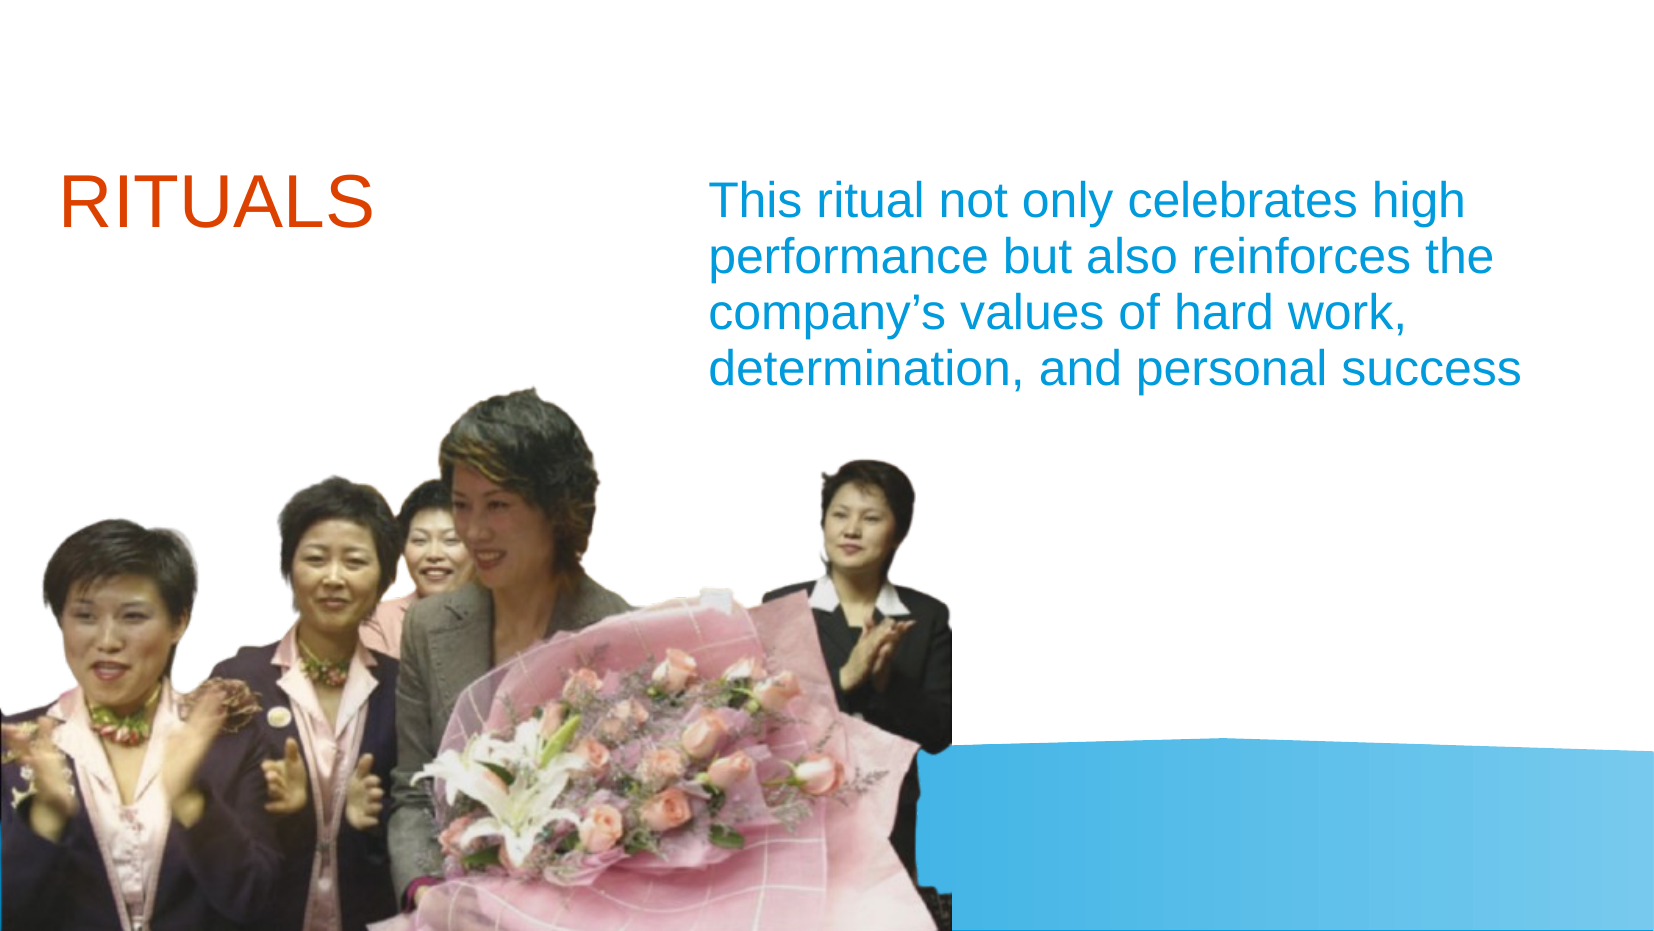

# RITUALS
This ritual not only celebrates high performance but also reinforces the company’s values of hard work, determination, and personal success